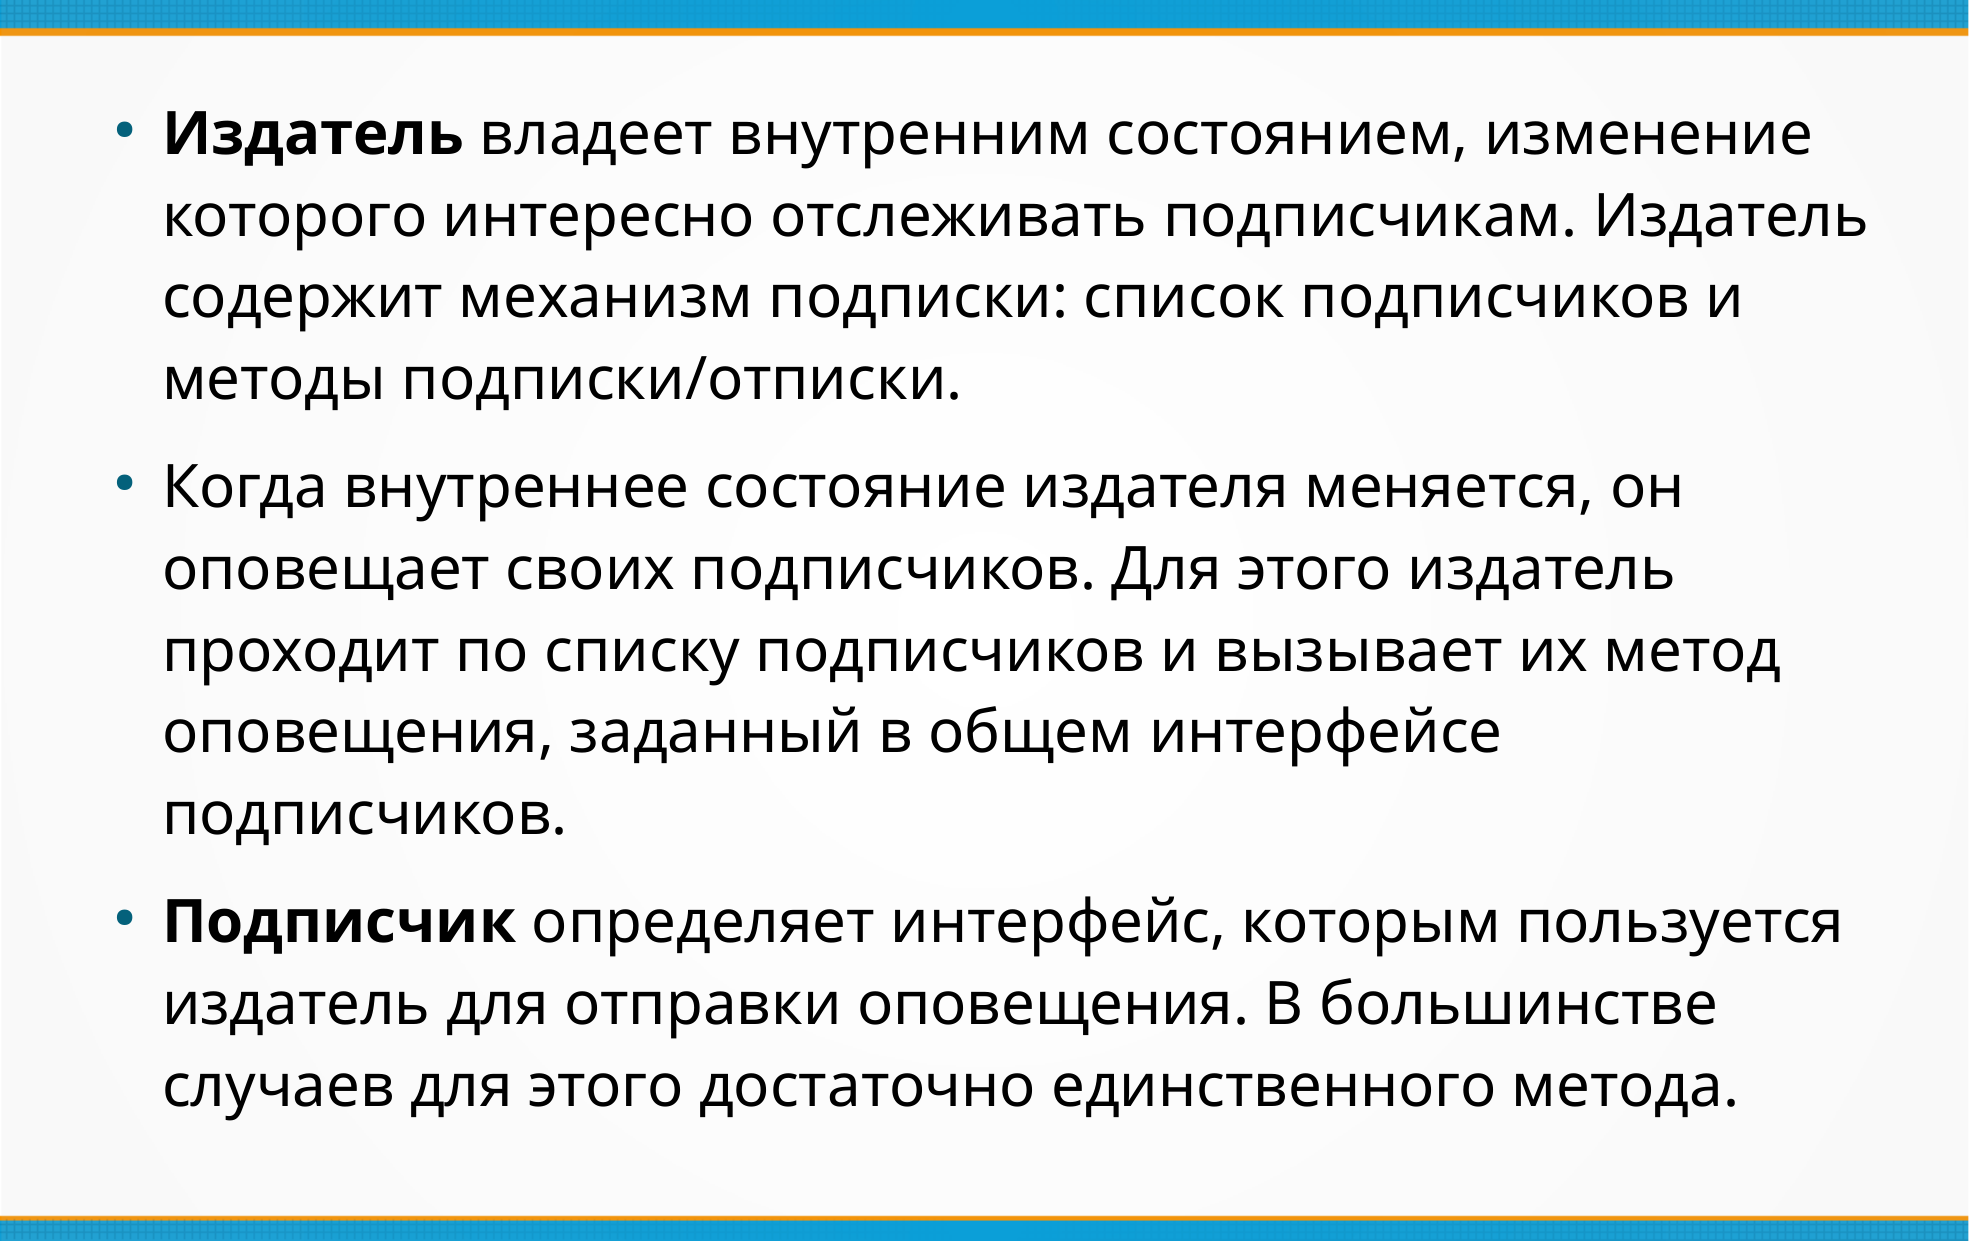

# Издатель владеет внутренним состоянием, изменение которого интересно отслеживать подписчикам. Издатель содержит механизм подписки: список подписчиков и методы подписки/отписки.
Когда внутреннее состояние издателя меняется, он оповещает своих подписчиков. Для этого издатель проходит по списку подписчиков и вызывает их метод оповещения, заданный в общем интерфейсе подписчиков.
Подписчик определяет интерфейс, которым пользуется издатель для отправки оповещения. В большинстве случаев для этого достаточно единственного метода.